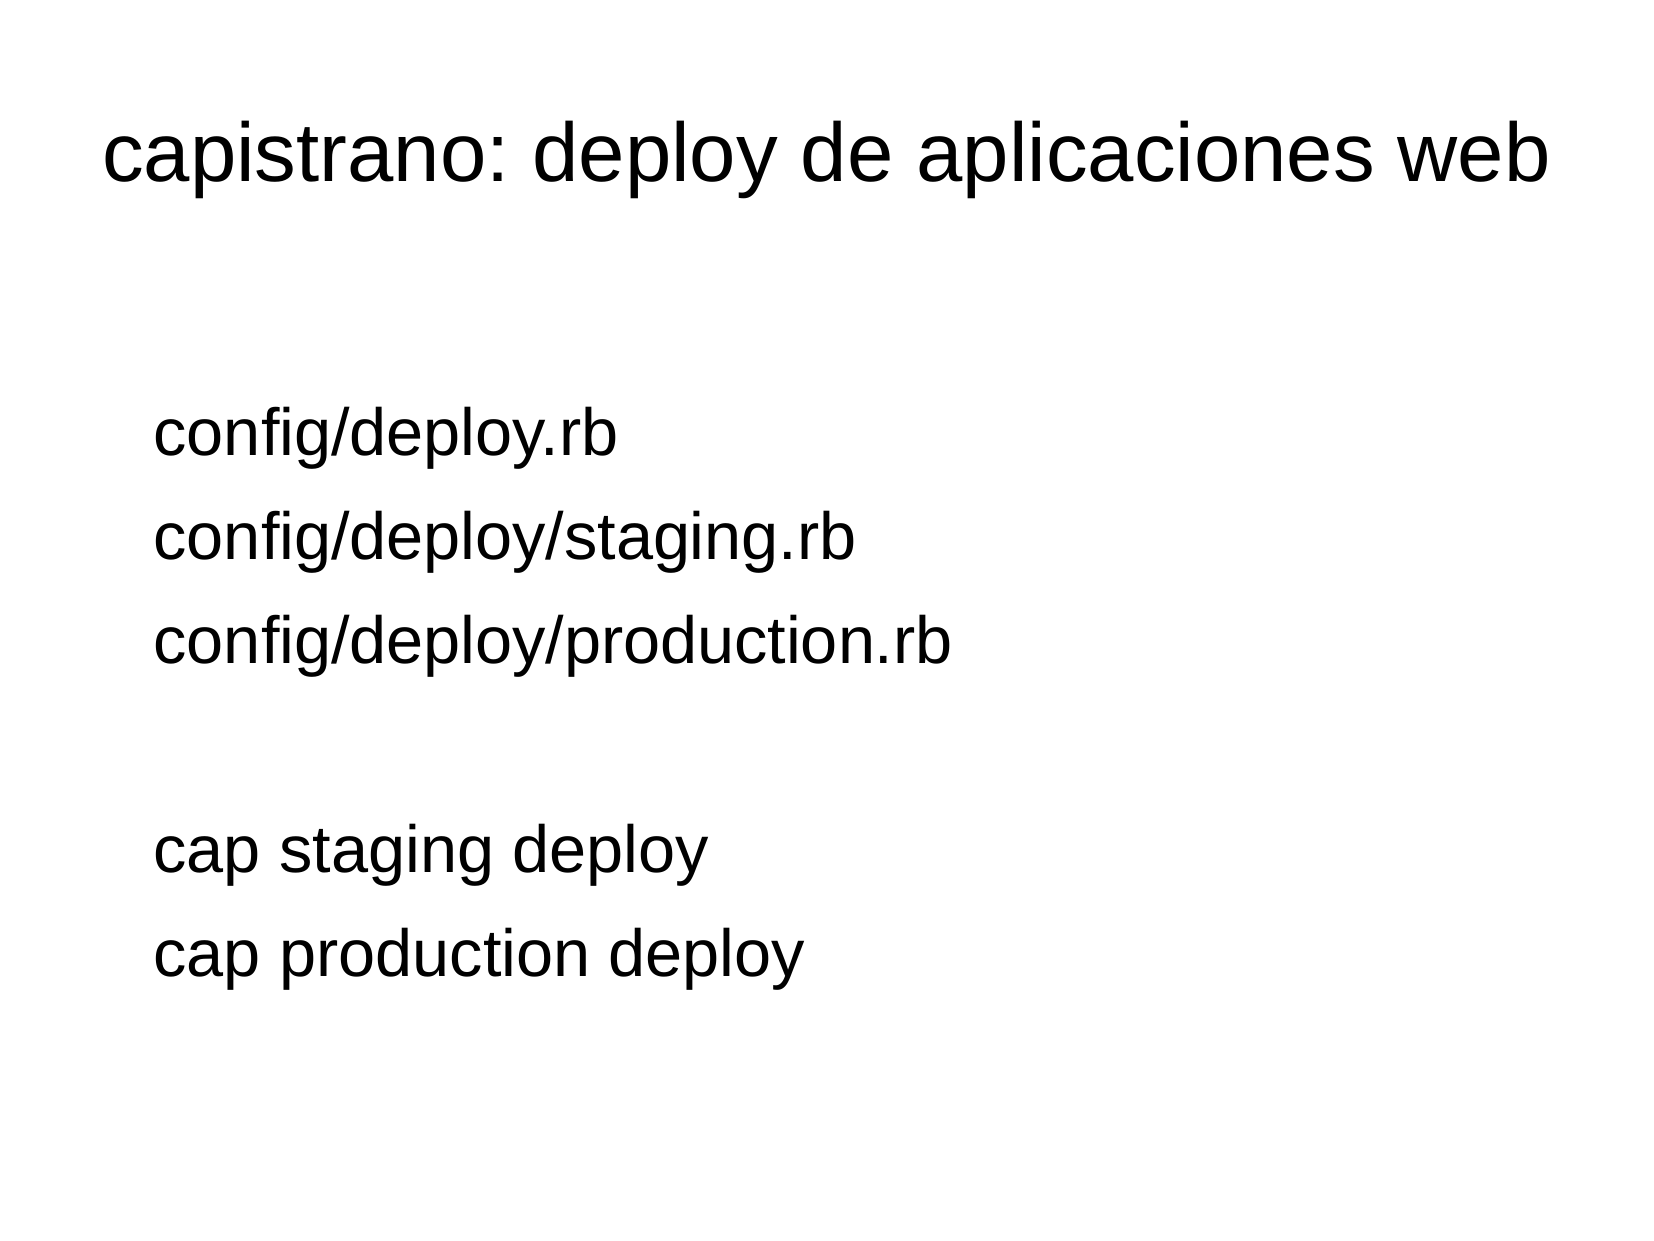

# capistrano: deploy de aplicaciones web
config/deploy.rb
config/deploy/staging.rb
config/deploy/production.rb
cap staging deploy
cap production deploy